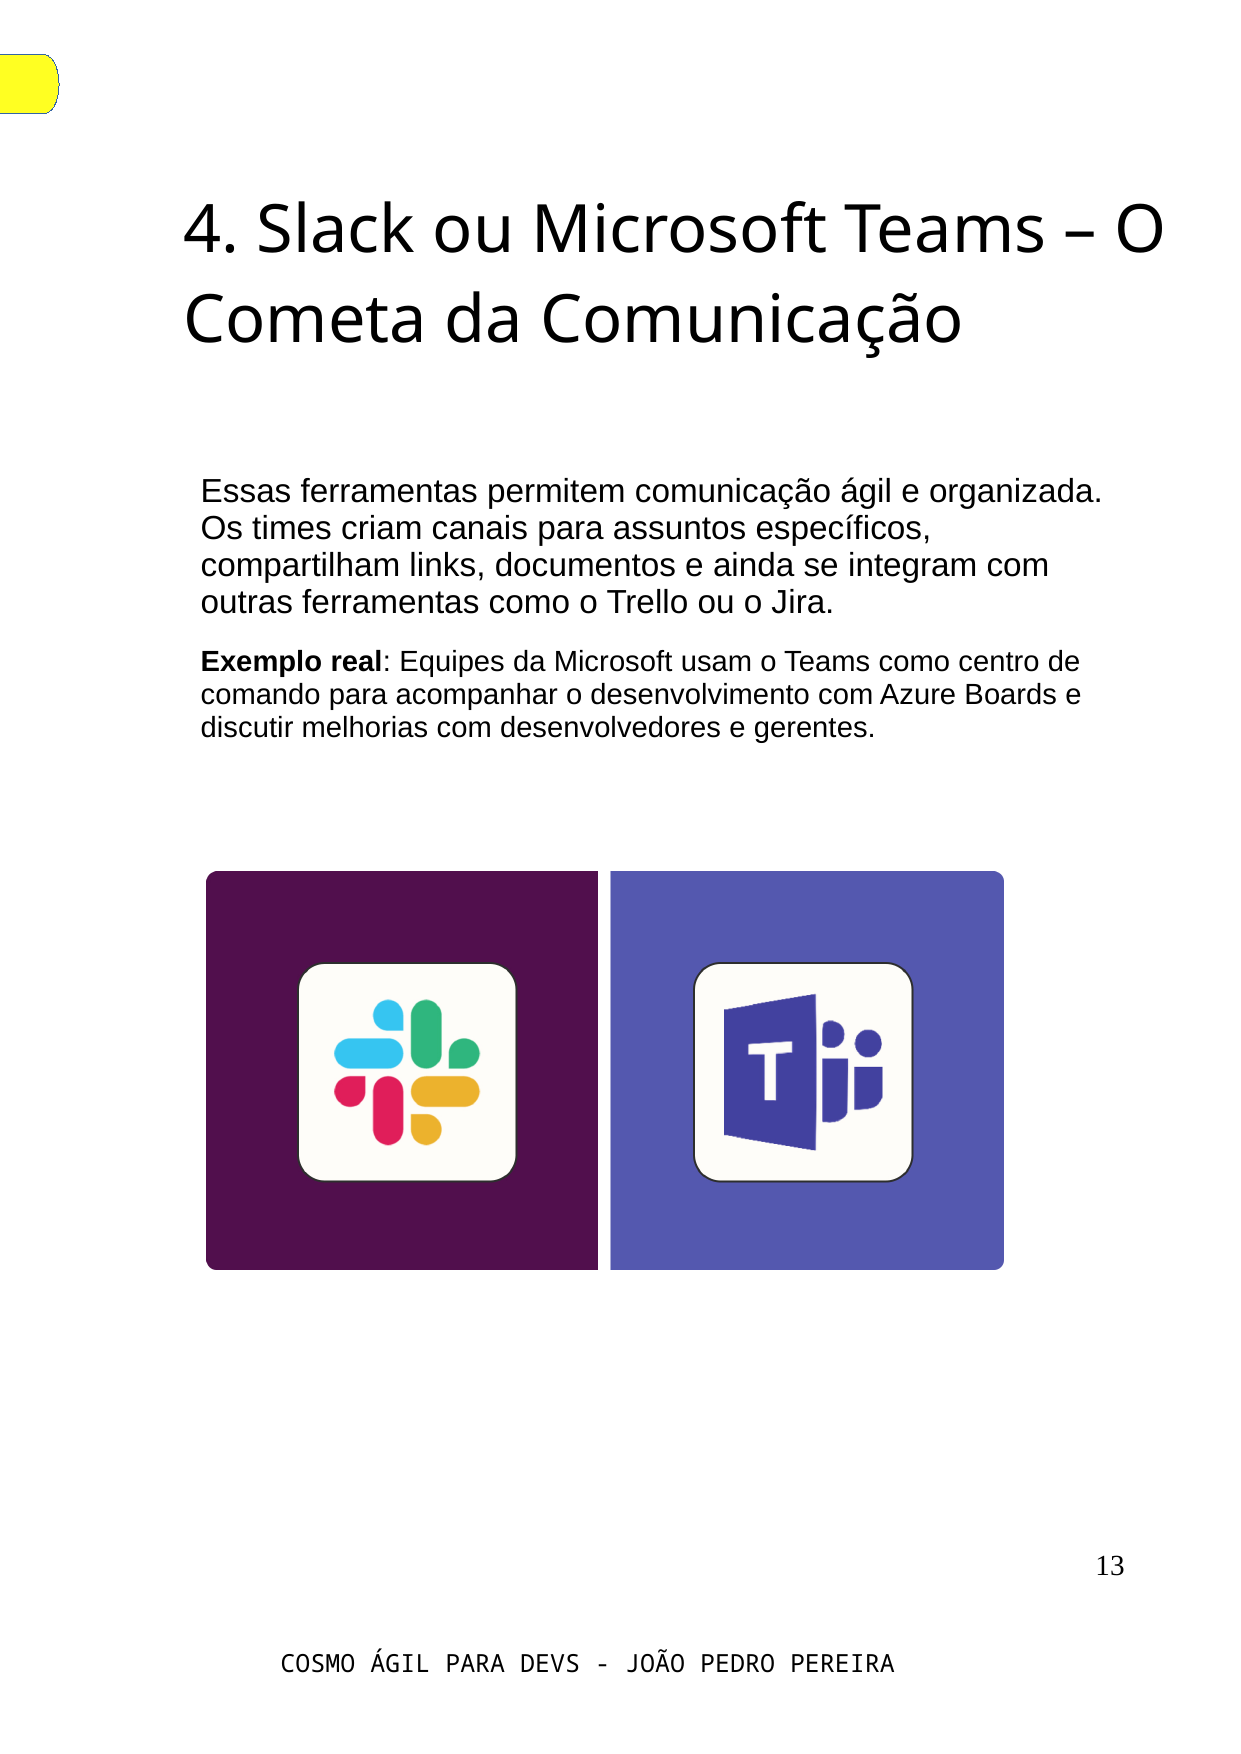

4. Slack ou Microsoft Teams – O Cometa da Comunicação
# Essas ferramentas permitem comunicação ágil e organizada. Os times criam canais para assuntos específicos, compartilham links, documentos e ainda se integram com outras ferramentas como o Trello ou o Jira.
Exemplo real: Equipes da Microsoft usam o Teams como centro de comando para acompanhar o desenvolvimento com Azure Boards e discutir melhorias com desenvolvedores e gerentes.
13
COSMO ÁGIL PARA DEVS - JOÃO PEDRO PEREIRA